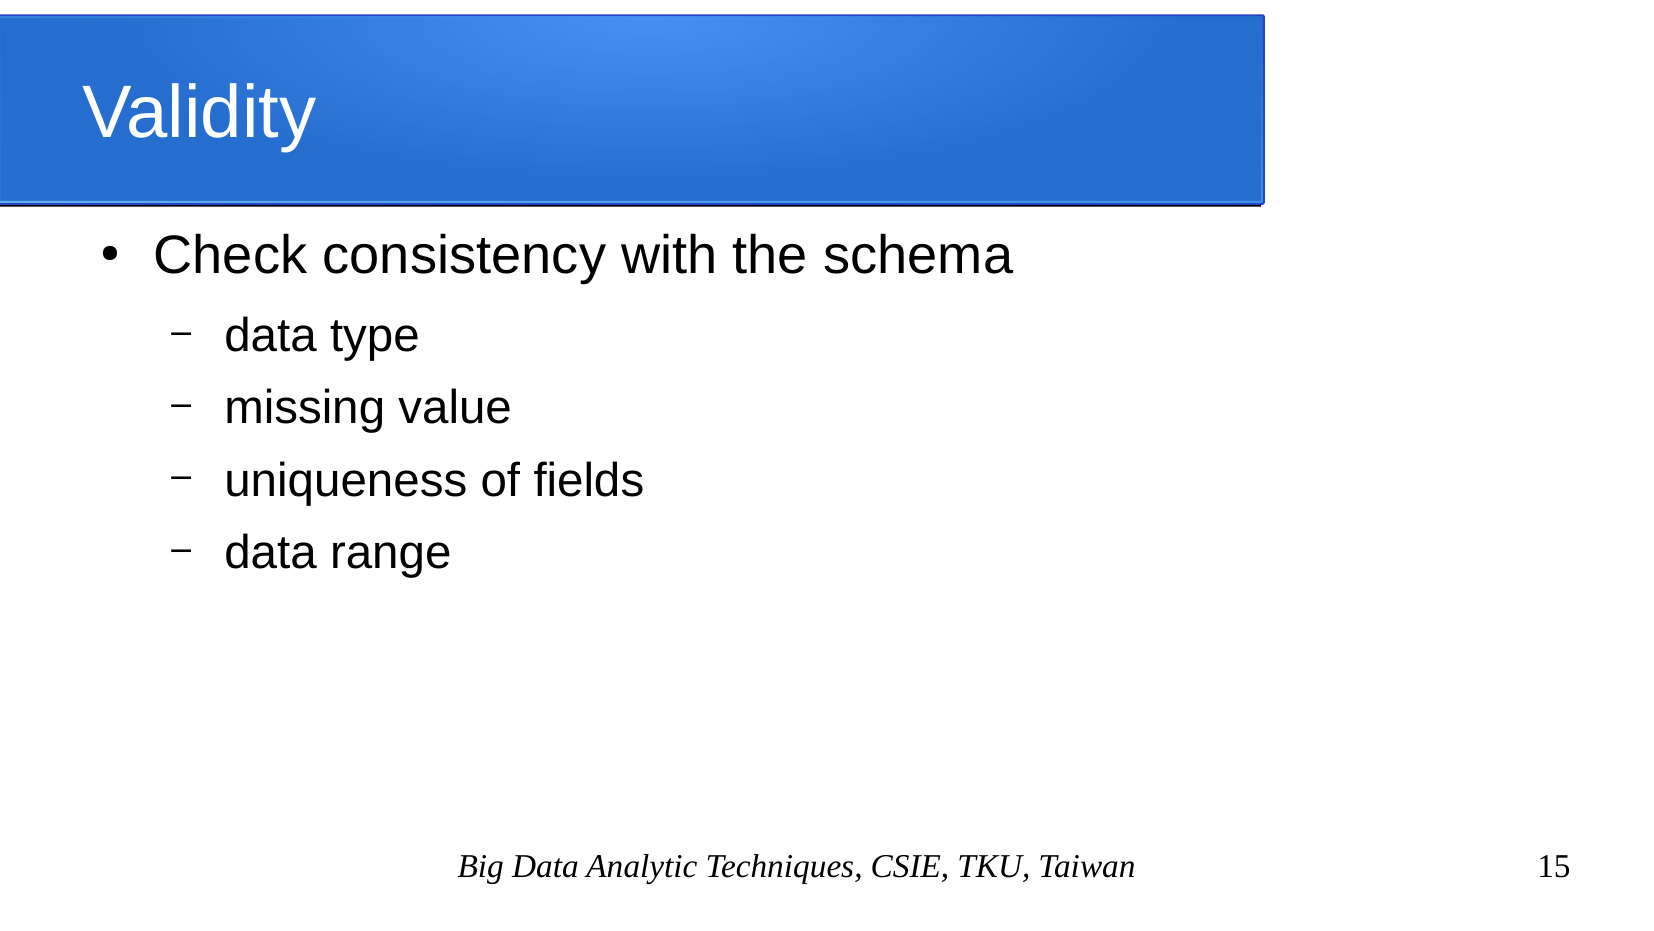

# Validity
Check consistency with the schema
data type
missing value
uniqueness of fields
data range
Big Data Analytic Techniques, CSIE, TKU, Taiwan
15